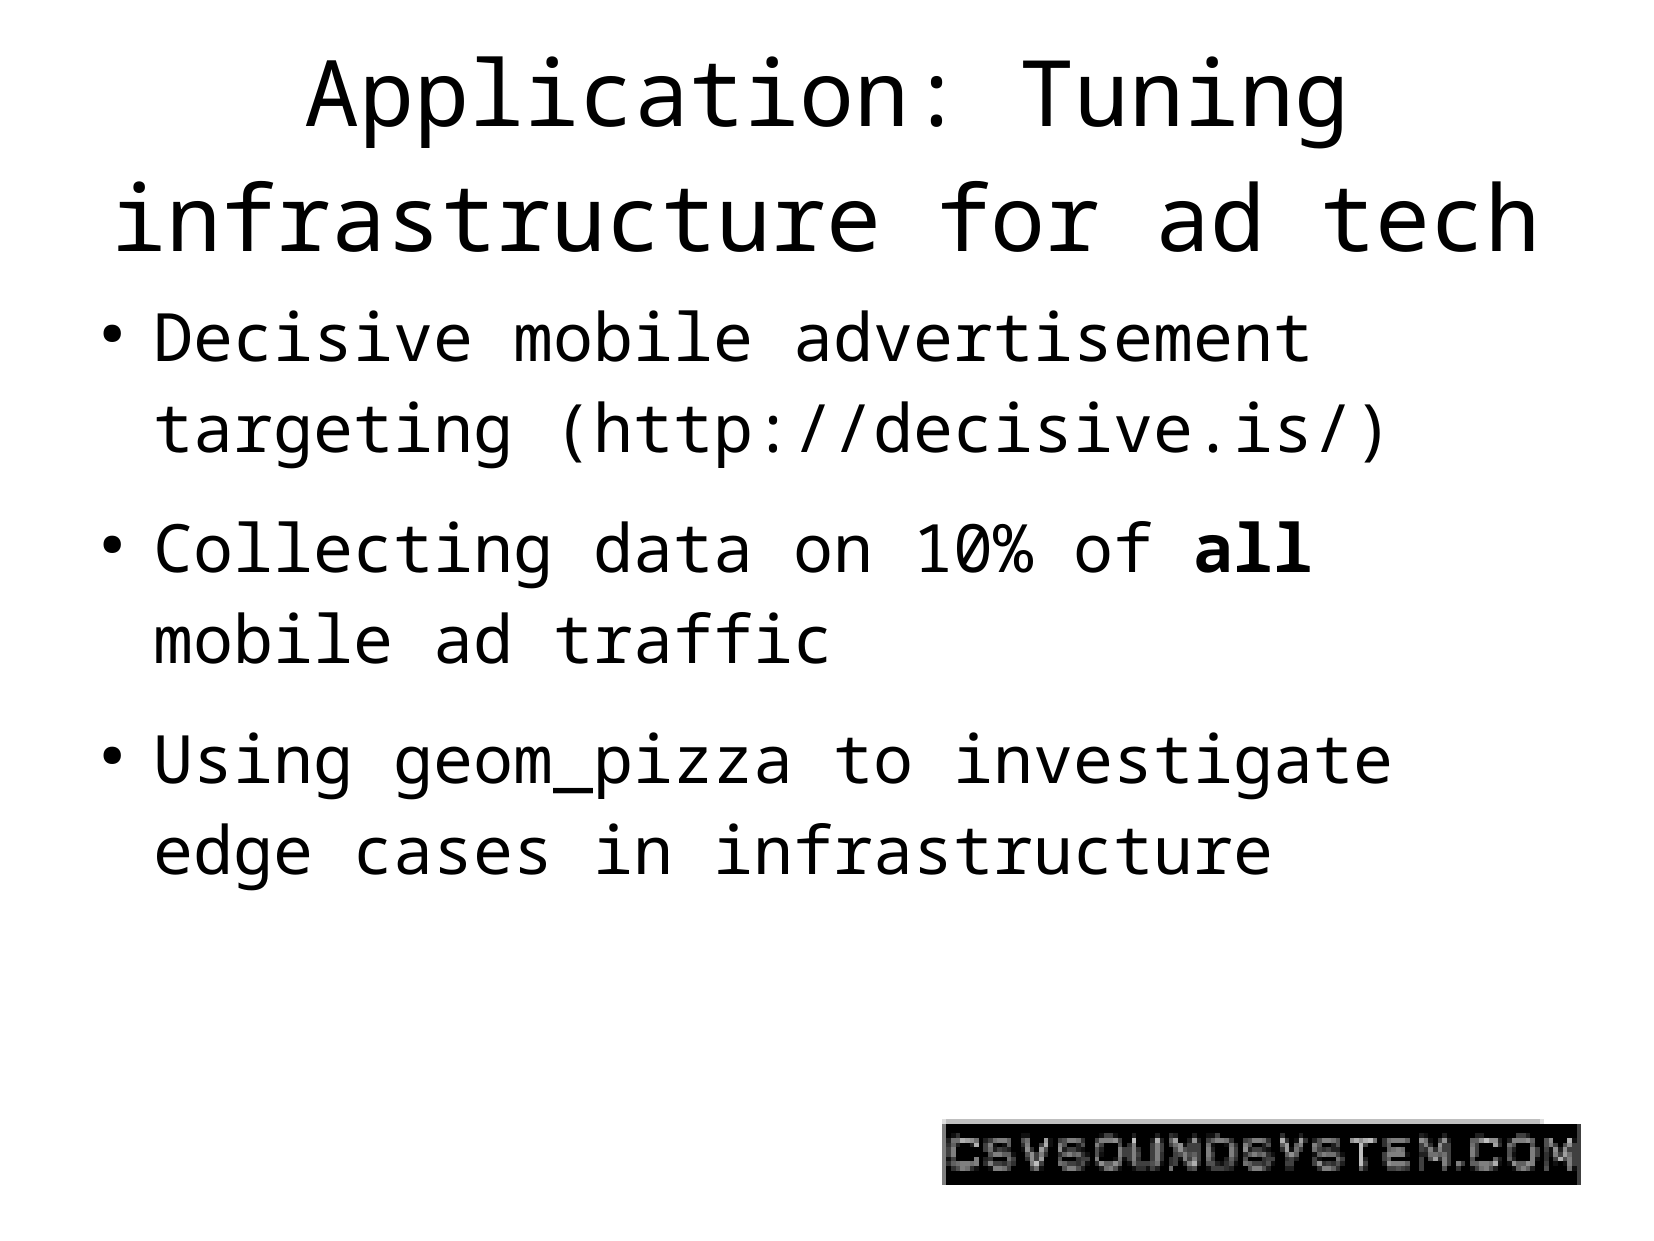

# Application: Tuning infrastructure for ad tech
Decisive mobile advertisement targeting (http://decisive.is/)
Collecting data on 10% of all mobile ad traffic
Using geom_pizza to investigate edge cases in infrastructure